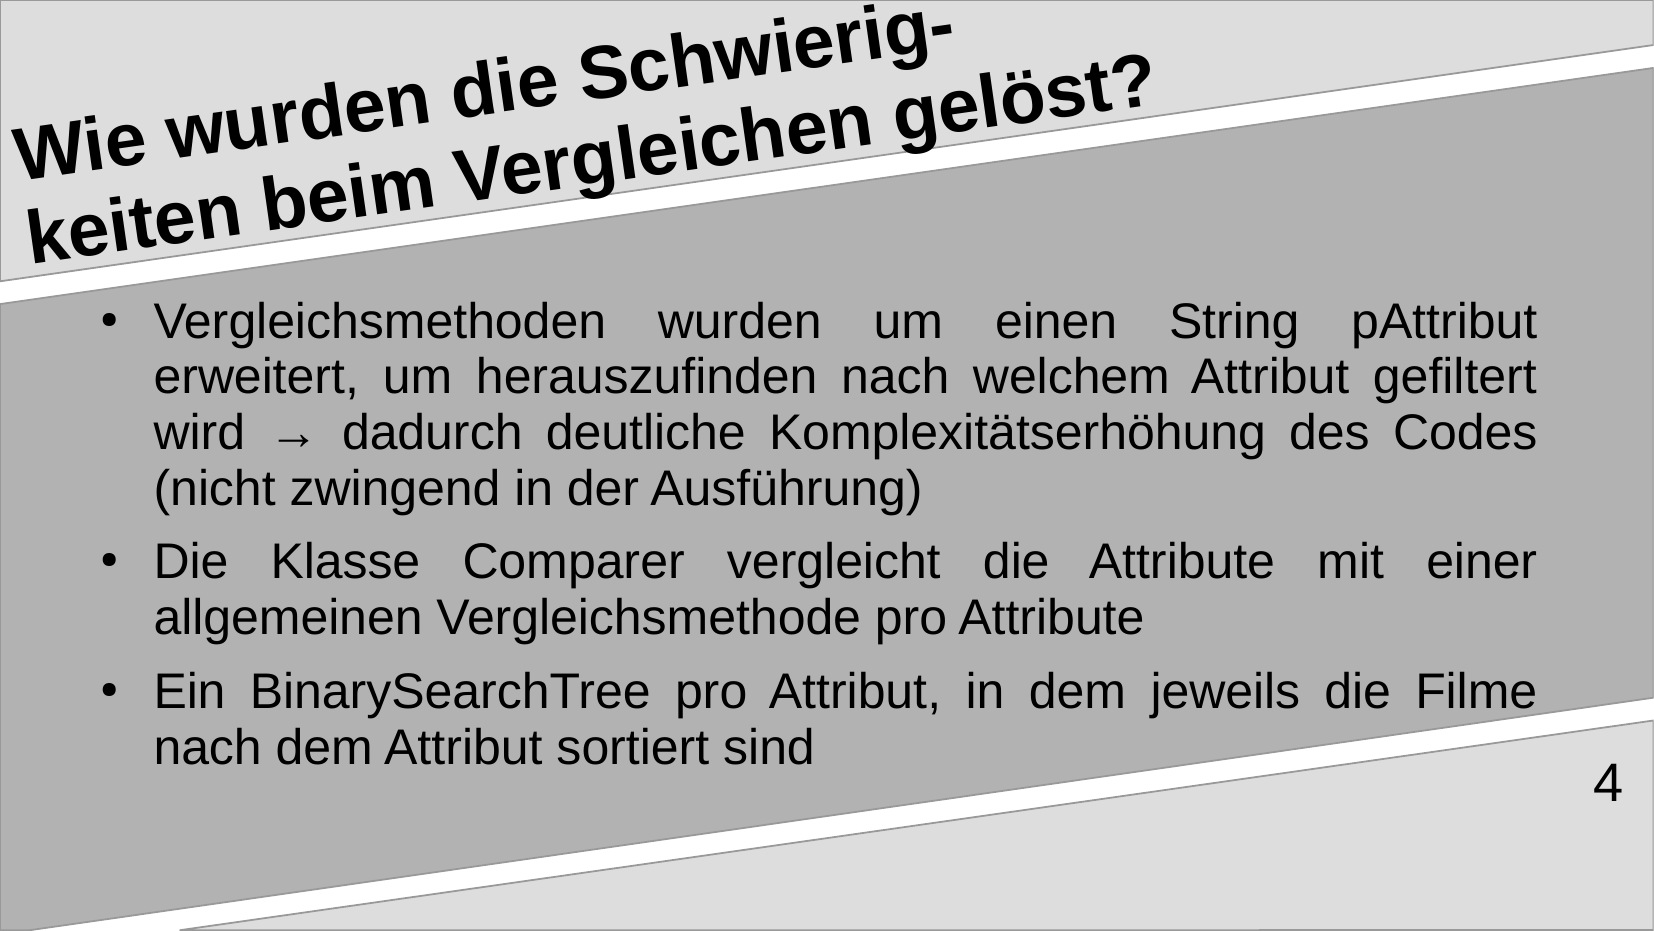

# Wie wurden die Schwierig- keiten beim Vergleichen gelöst?
Vergleichsmethoden wurden um einen String pAttribut erweitert, um herauszufinden nach welchem Attribut gefiltert wird → dadurch deutliche Komplexitätserhöhung des Codes (nicht zwingend in der Ausführung)
Die Klasse Comparer vergleicht die Attribute mit einer allgemeinen Vergleichsmethode pro Attribute
Ein BinarySearchTree pro Attribut, in dem jeweils die Filme nach dem Attribut sortiert sind
4